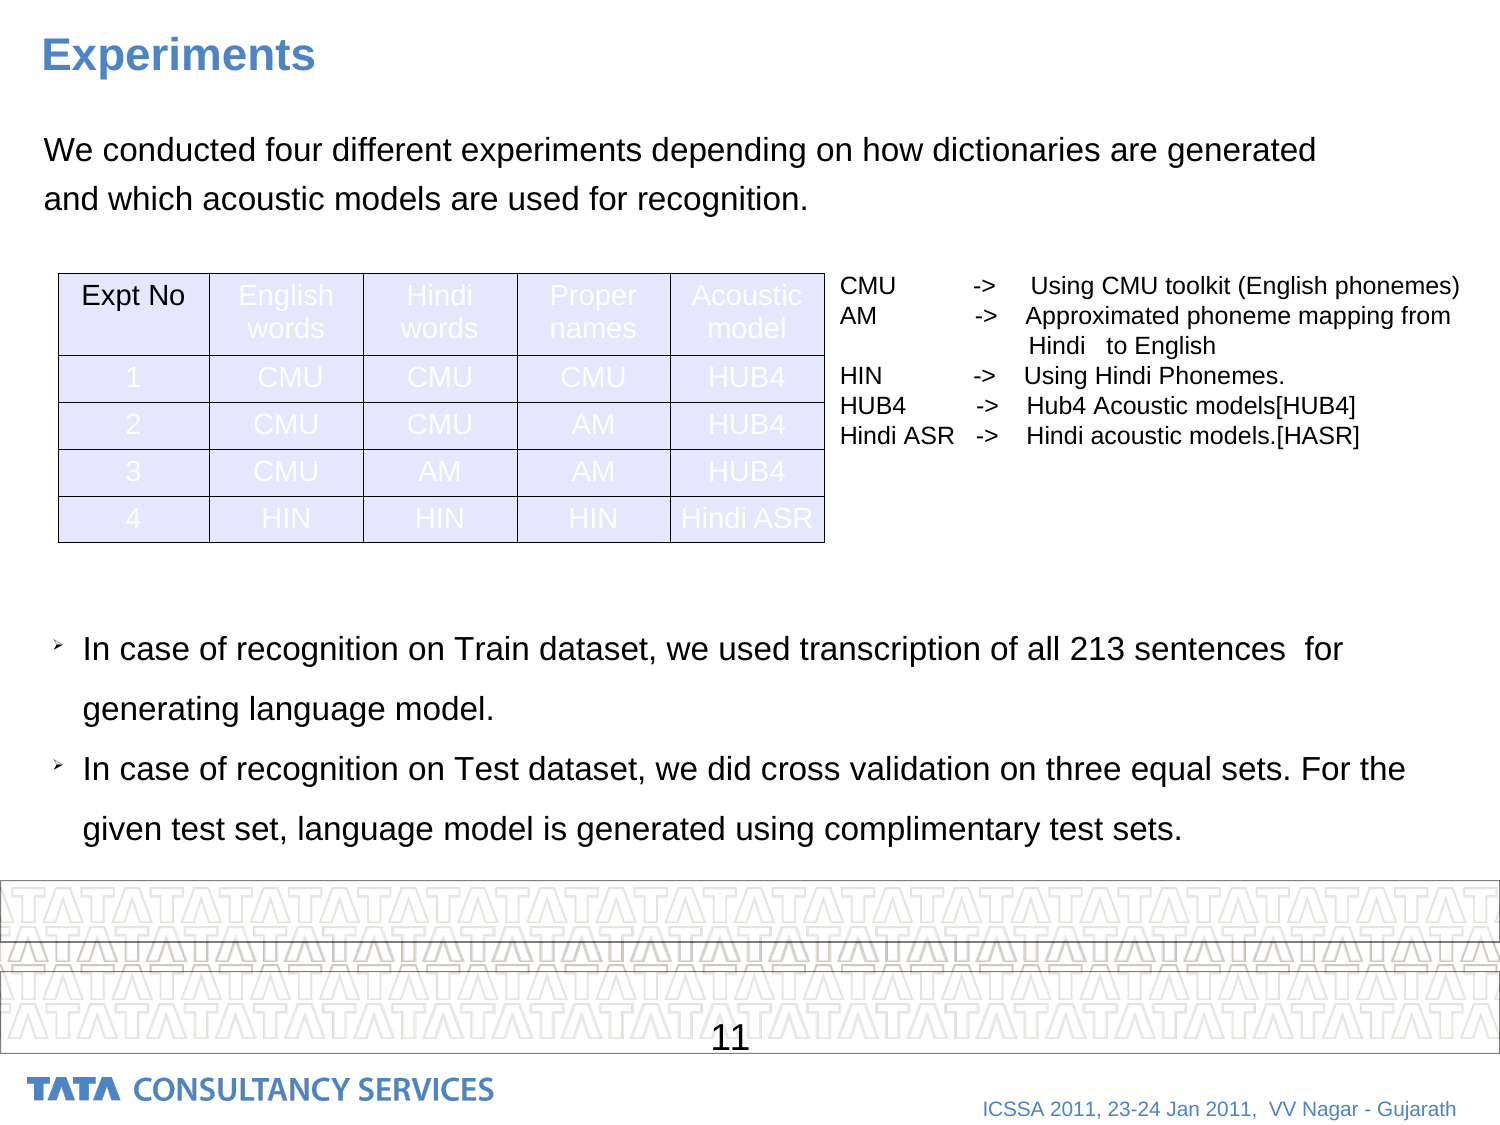

# Experiments
We conducted four different experiments depending on how dictionaries are generated
and which acoustic models are used for recognition.
CMU -> Using CMU toolkit (English phonemes)
AM -> Approximated phoneme mapping from
 Hindi to English
HIN -> Using Hindi Phonemes.
HUB4 -> Hub4 Acoustic models[HUB4]
Hindi ASR -> Hindi acoustic models.[HASR]
| Expt No | English words | Hindi words | Proper names | Acoustic model |
| --- | --- | --- | --- | --- |
| 1 | CMU | CMU | CMU | HUB4 |
| 2 | CMU | CMU | AM | HUB4 |
| 3 | CMU | AM | AM | HUB4 |
| 4 | HIN | HIN | HIN | Hindi ASR |
 In case of recognition on Train dataset, we used transcription of all 213 sentences for
 generating language model.
 In case of recognition on Test dataset, we did cross validation on three equal sets. For the
 given test set, language model is generated using complimentary test sets.
11